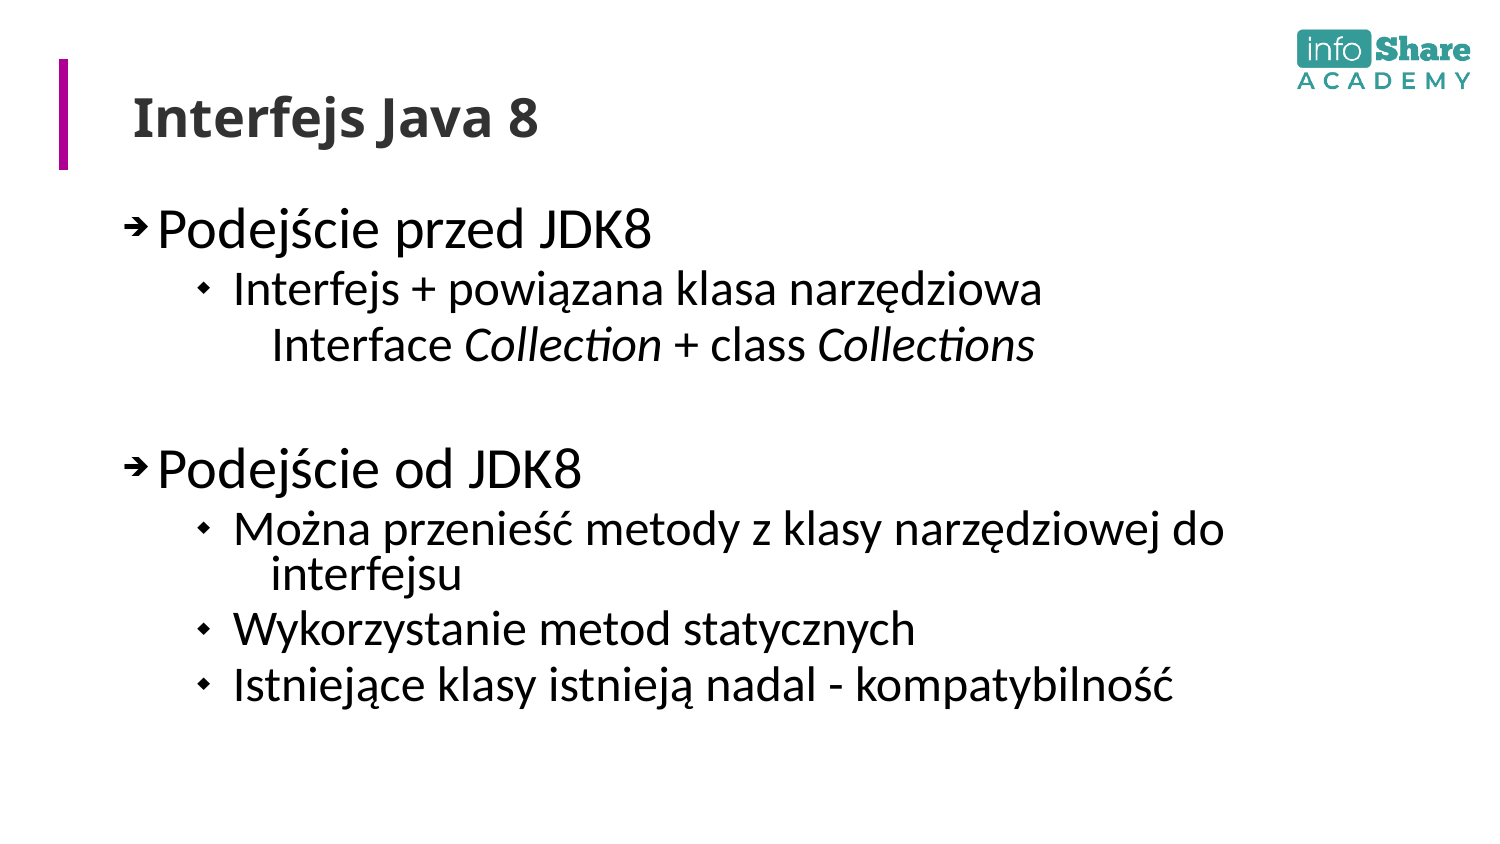

# Interfejs Java 8
Podejście przed JDK8
Interfejs + powiązana klasa narzędziowa
	Interface Collection + class Collections
Podejście od JDK8
Można przenieść metody z klasy narzędziowej do interfejsu
Wykorzystanie metod statycznych
Istniejące klasy istnieją nadal - kompatybilność